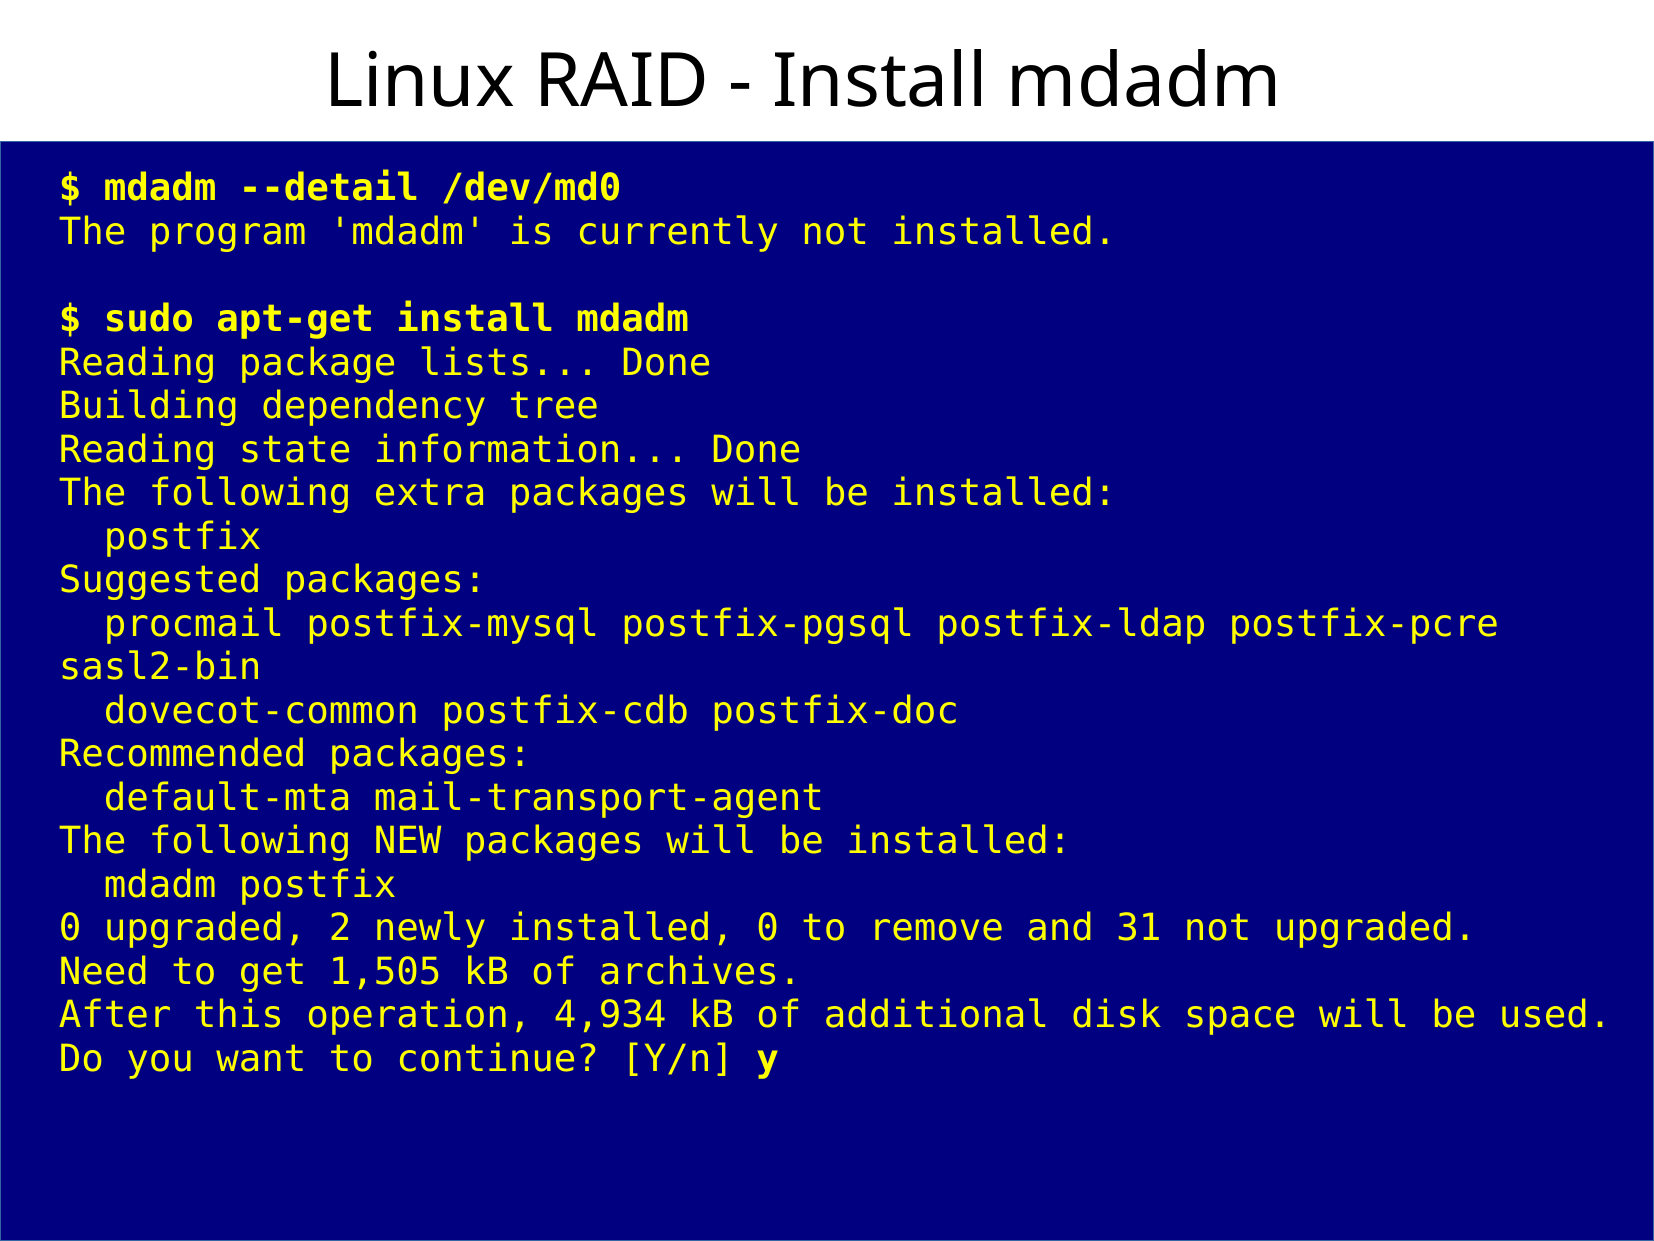

Linux RAID - Install mdadm
$ mdadm --detail /dev/md0
The program 'mdadm' is currently not installed.
$ sudo apt-get install mdadm
Reading package lists... Done
Building dependency tree
Reading state information... Done
The following extra packages will be installed:
 postfix
Suggested packages:
 procmail postfix-mysql postfix-pgsql postfix-ldap postfix-pcre sasl2-bin
 dovecot-common postfix-cdb postfix-doc
Recommended packages:
 default-mta mail-transport-agent
The following NEW packages will be installed:
 mdadm postfix
0 upgraded, 2 newly installed, 0 to remove and 31 not upgraded.
Need to get 1,505 kB of archives.
After this operation, 4,934 kB of additional disk space will be used.
Do you want to continue? [Y/n] y
# lsusb